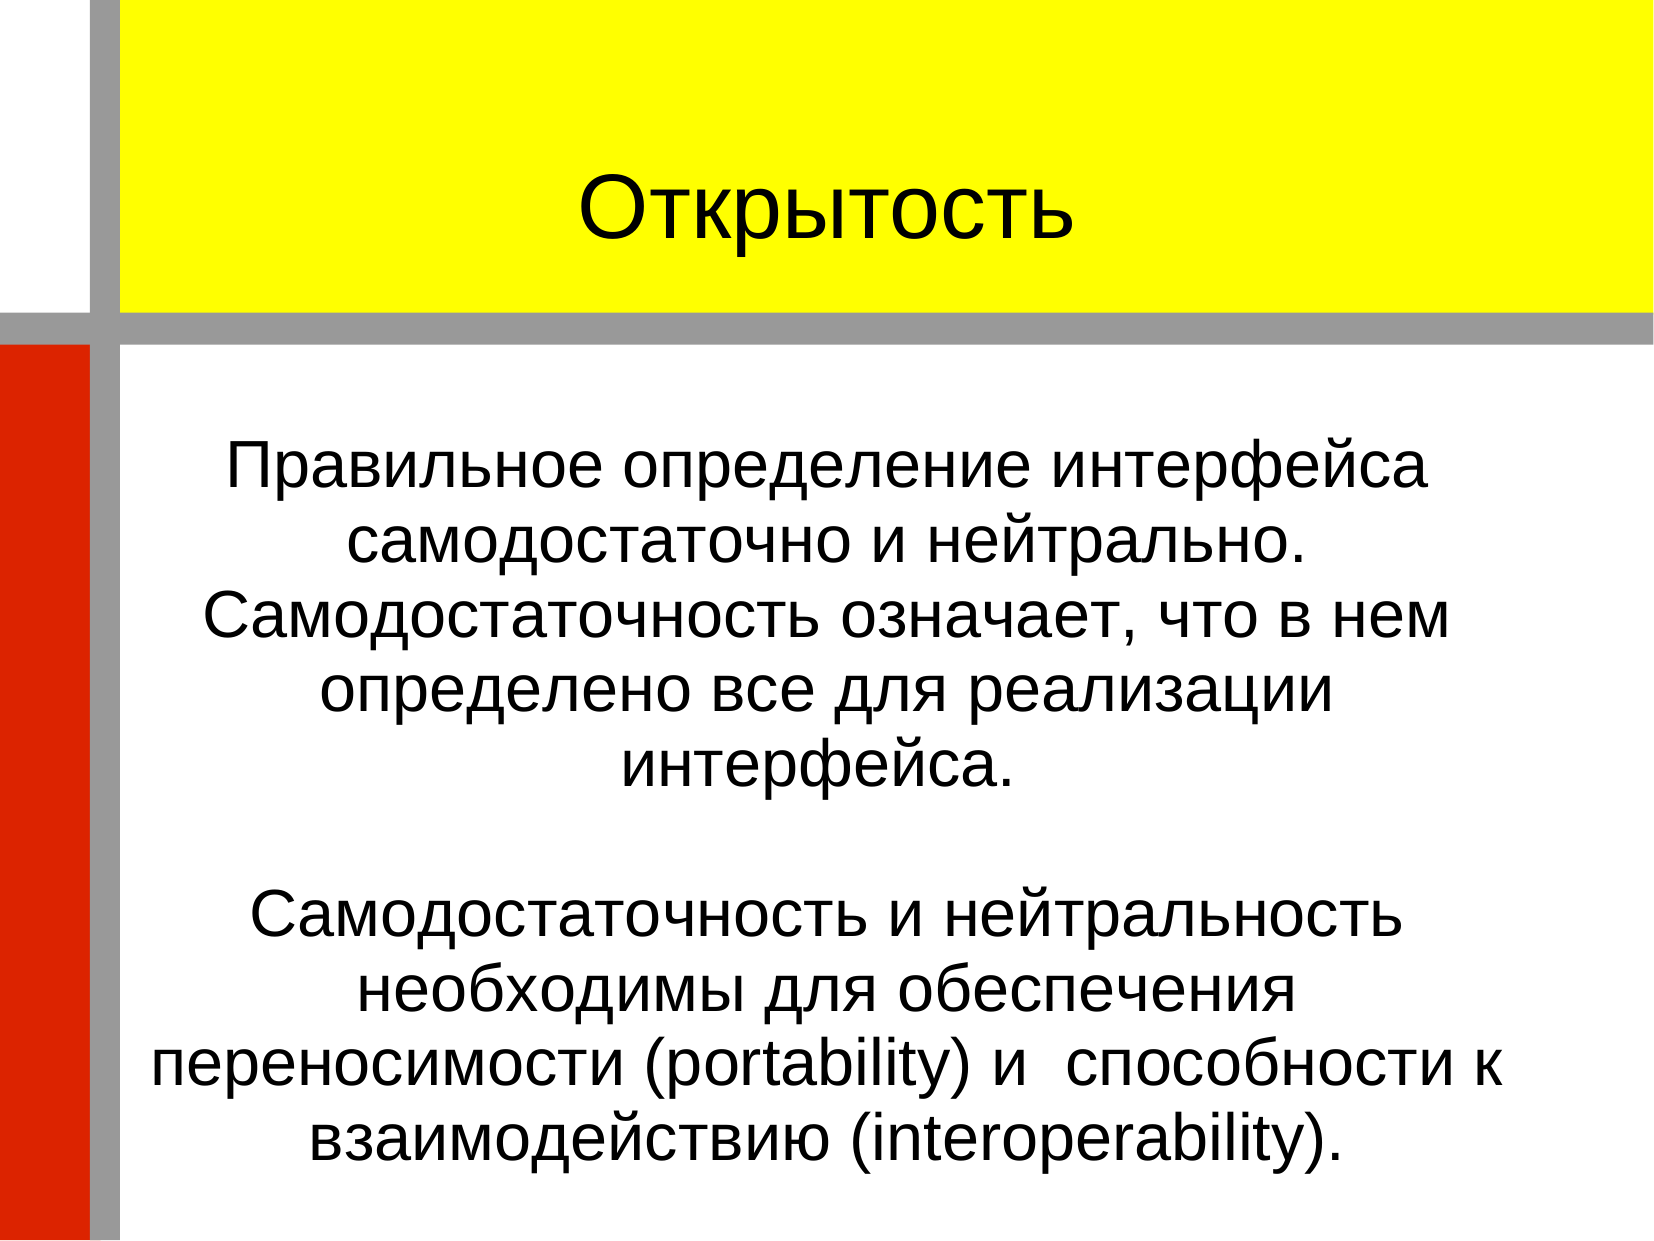

# Открытость
Правильное определение интерфейса самодостаточно и нейтрально. Самодостаточность означает, что в нем определено все для реализации интерфейса.
Самодостаточность и нейтральность необходимы для обеспечения переносимости (portability) и способности к взаимодействию (interoperability).